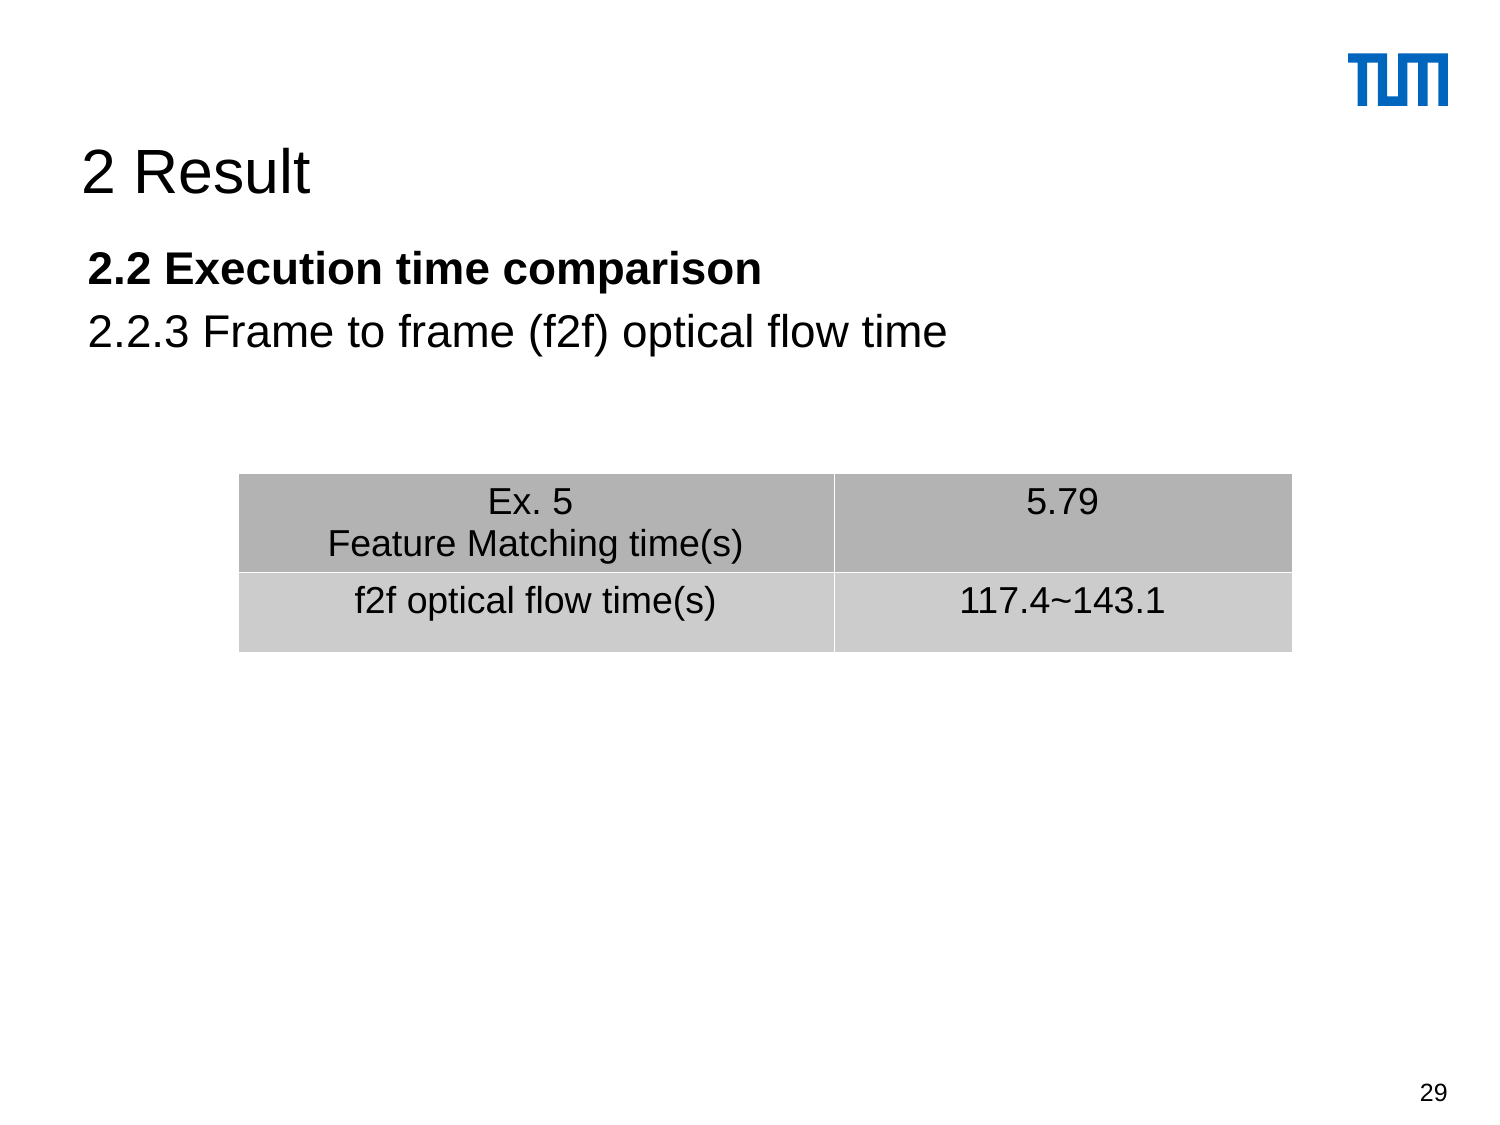

2 Result
# 2.2 Execution time comparison
2.2.3 Frame to frame (f2f) optical flow time
| Ex. 5 Feature Matching time(s) | 5.79 |
| --- | --- |
| f2f optical flow time(s) | 117.4~143.1 |